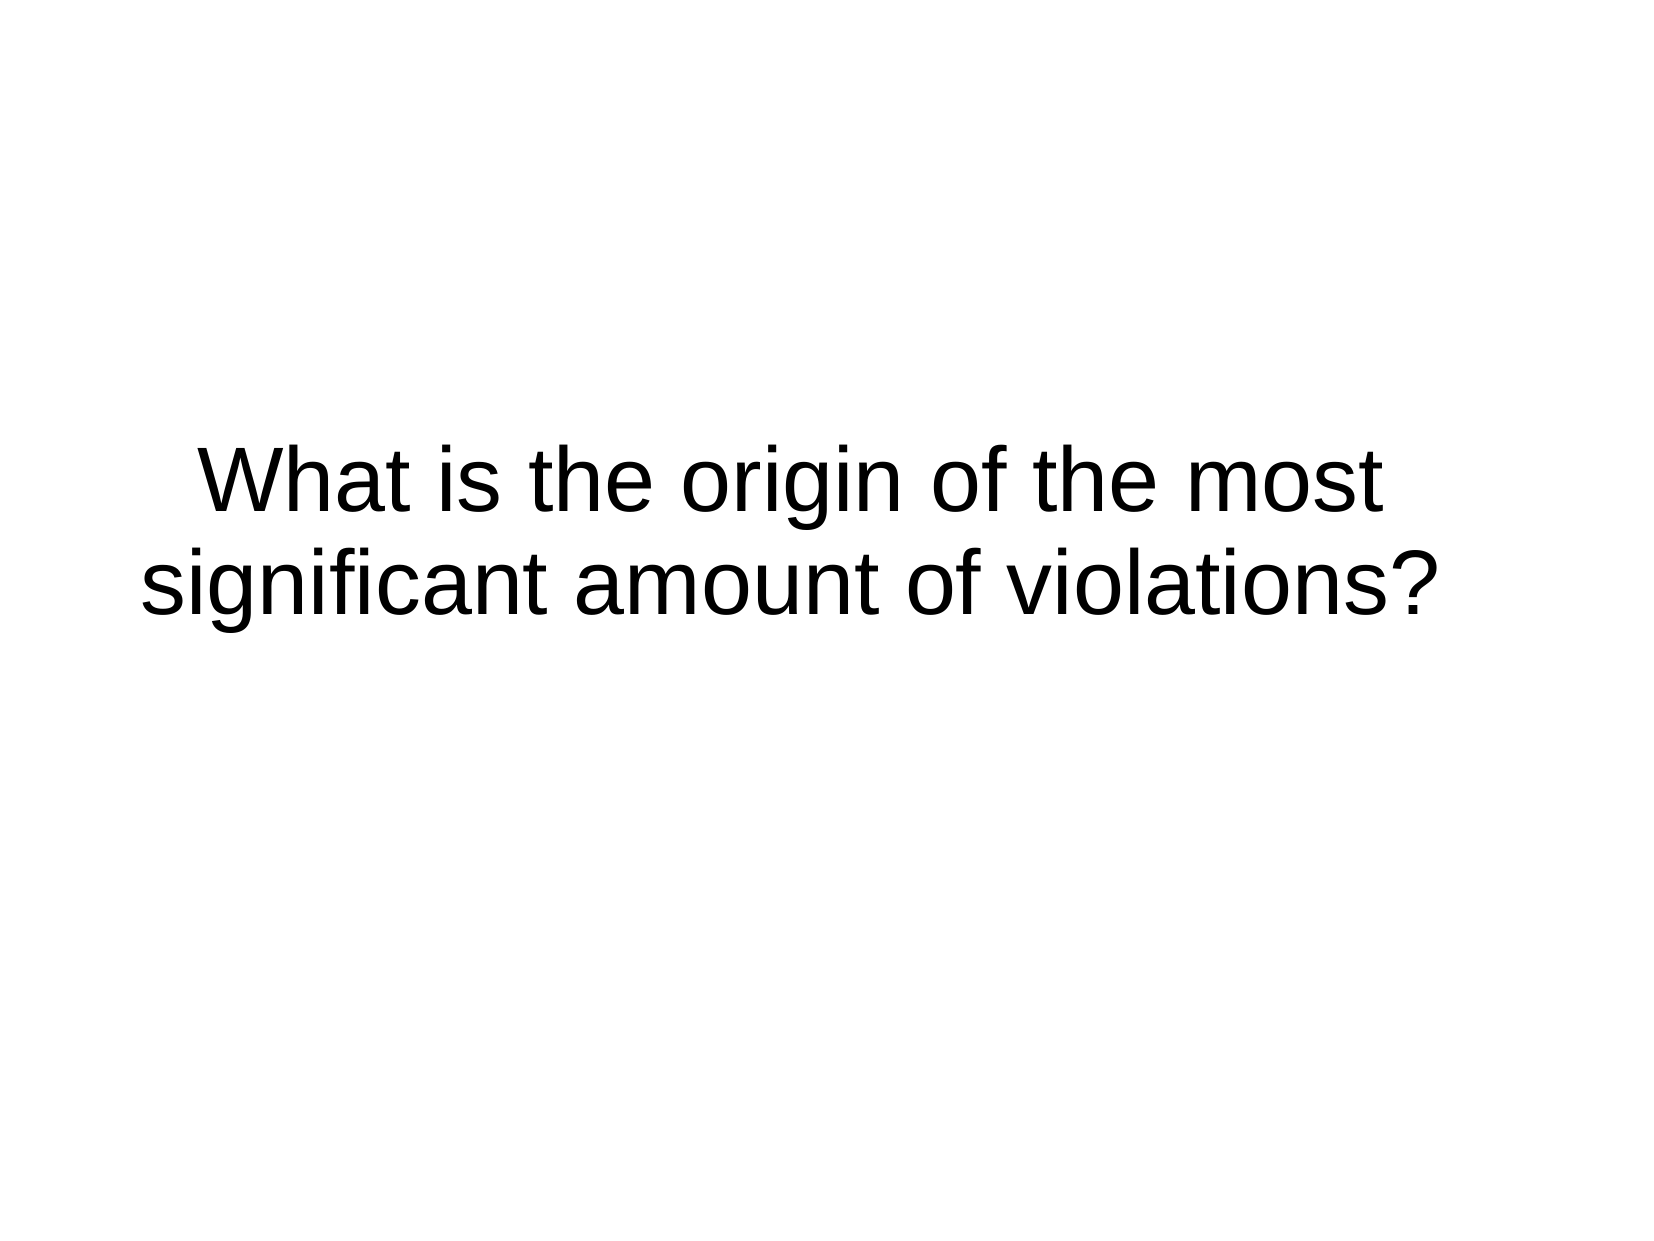

# What is the origin of the most significant amount of violations?